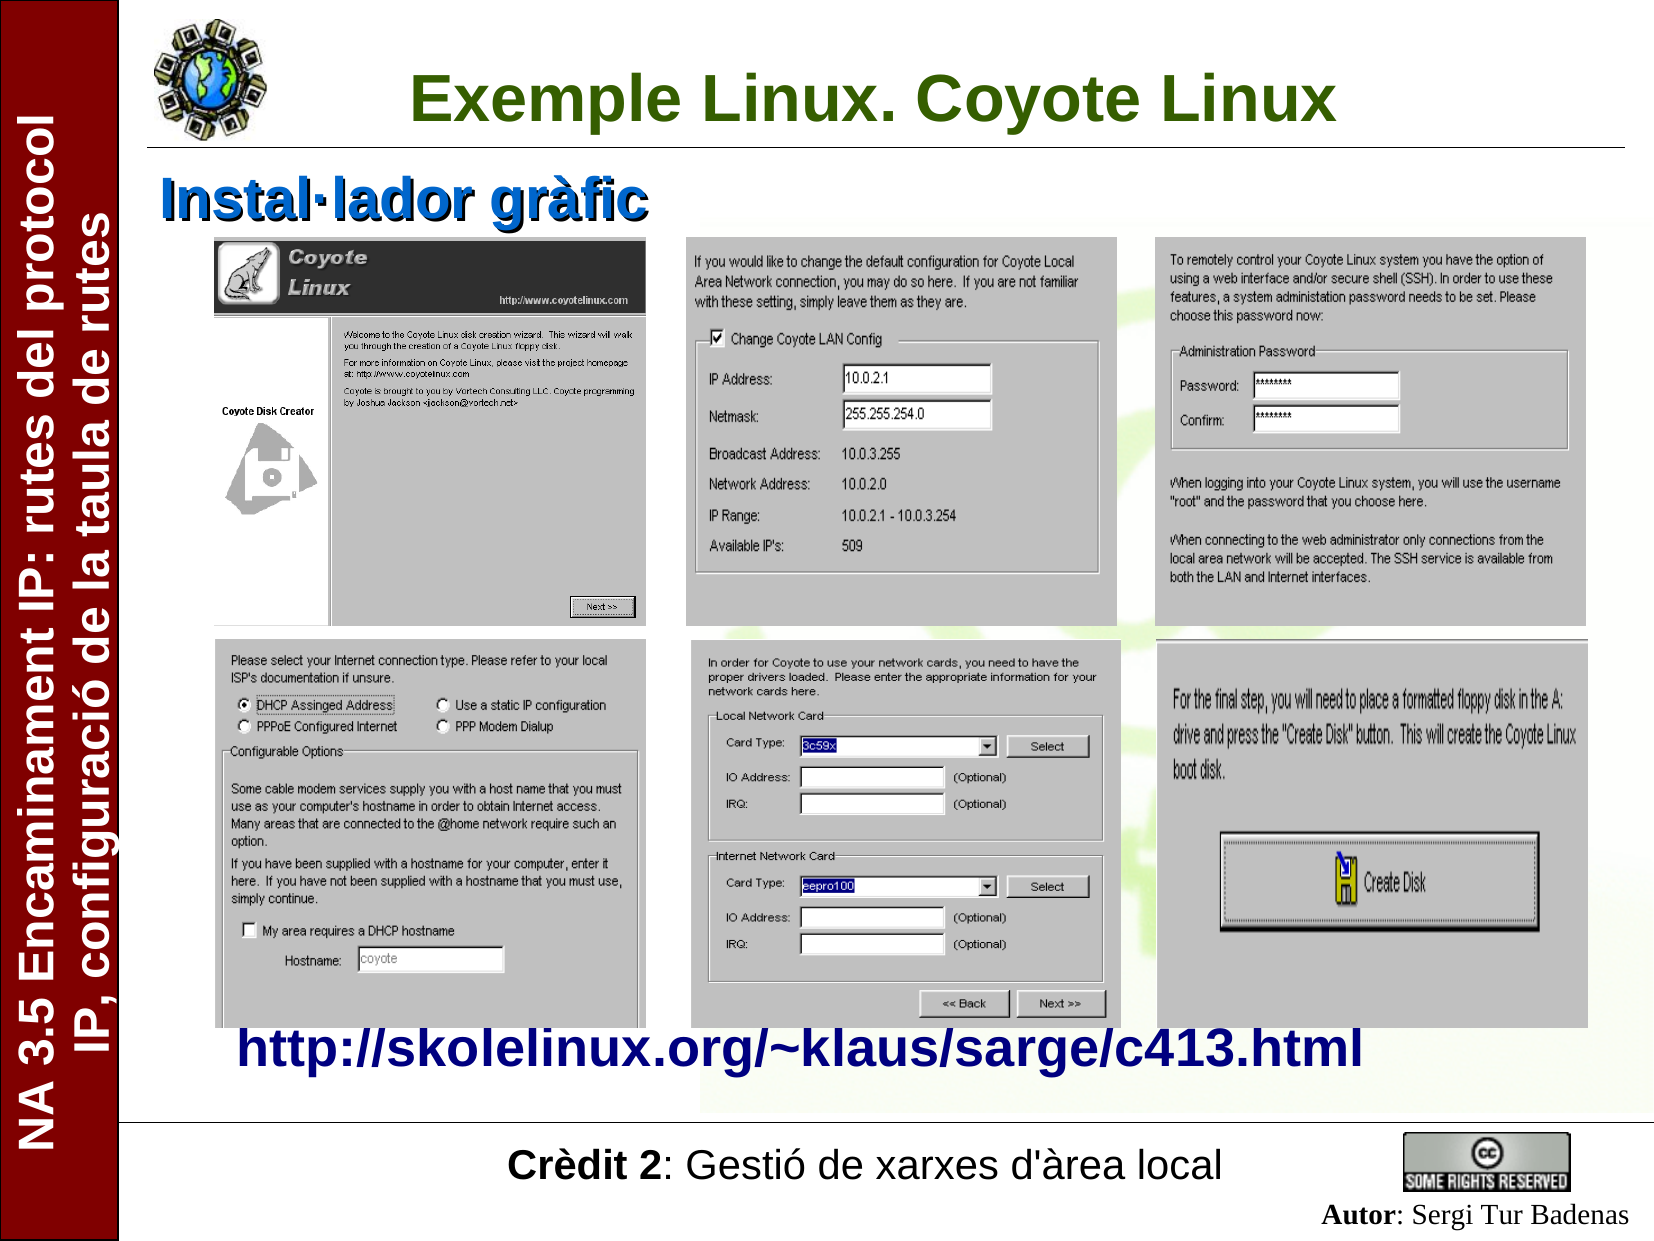

# Exemple Linux. Coyote Linux
Instal·lador gràfic
http://skolelinux.org/~klaus/sarge/c413.html